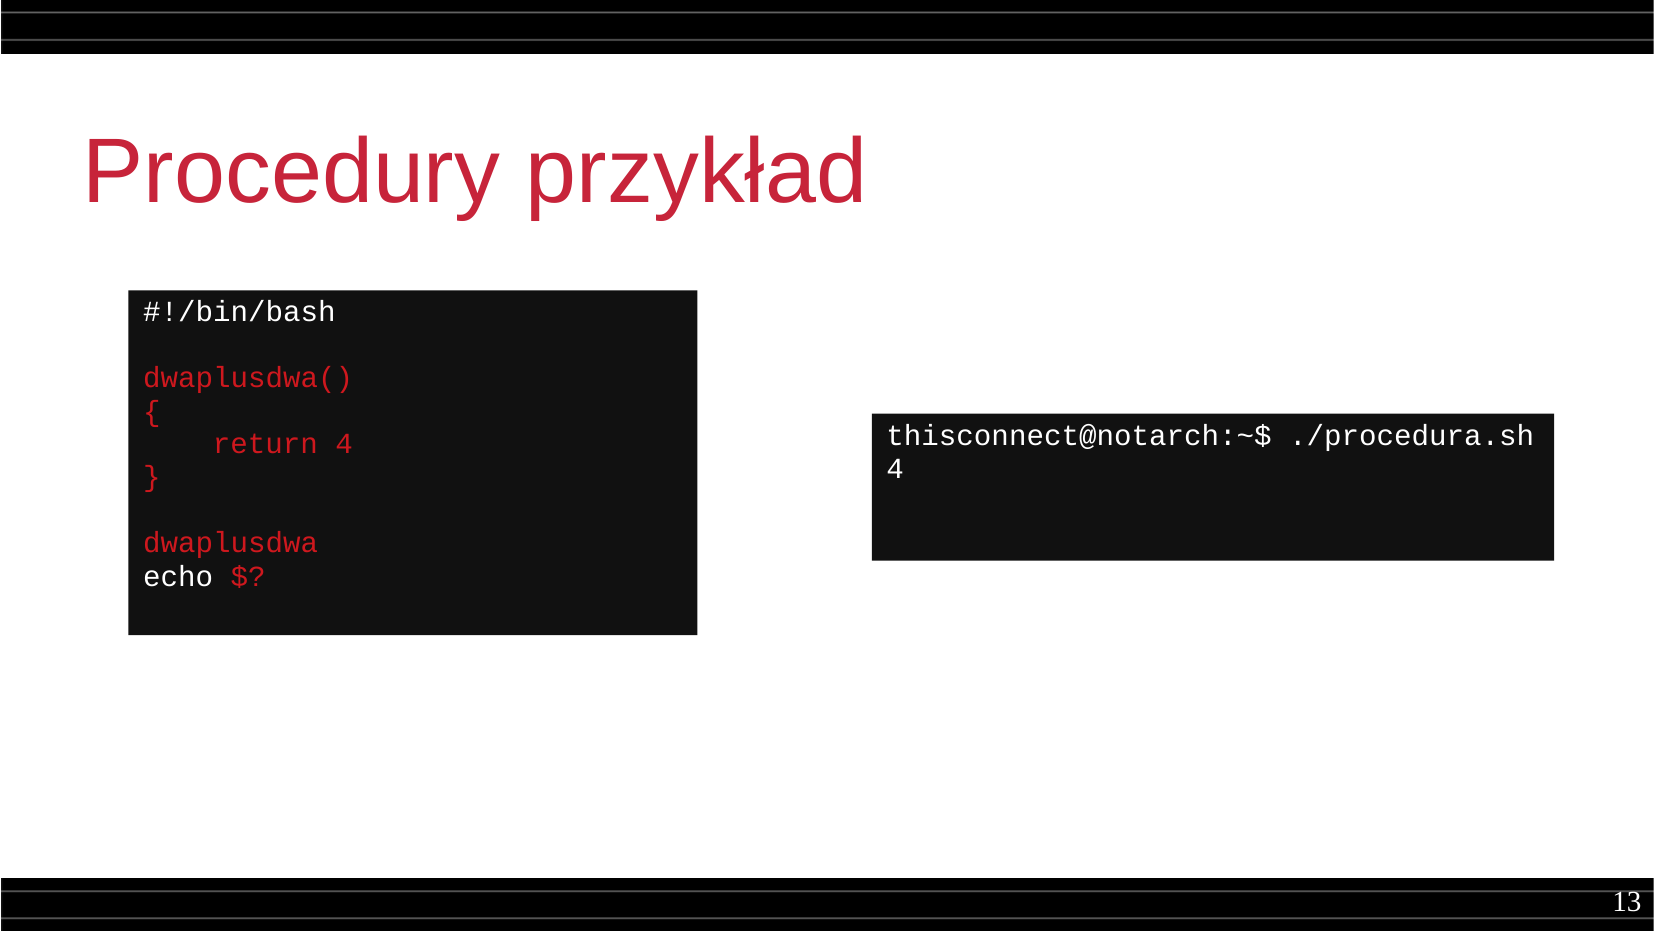

# Procedury przykład
#!/bin/bash
dwaplusdwa()
{
 return 4
}
dwaplusdwa
echo $?
thisconnect@notarch:~$ ./procedura.sh
4